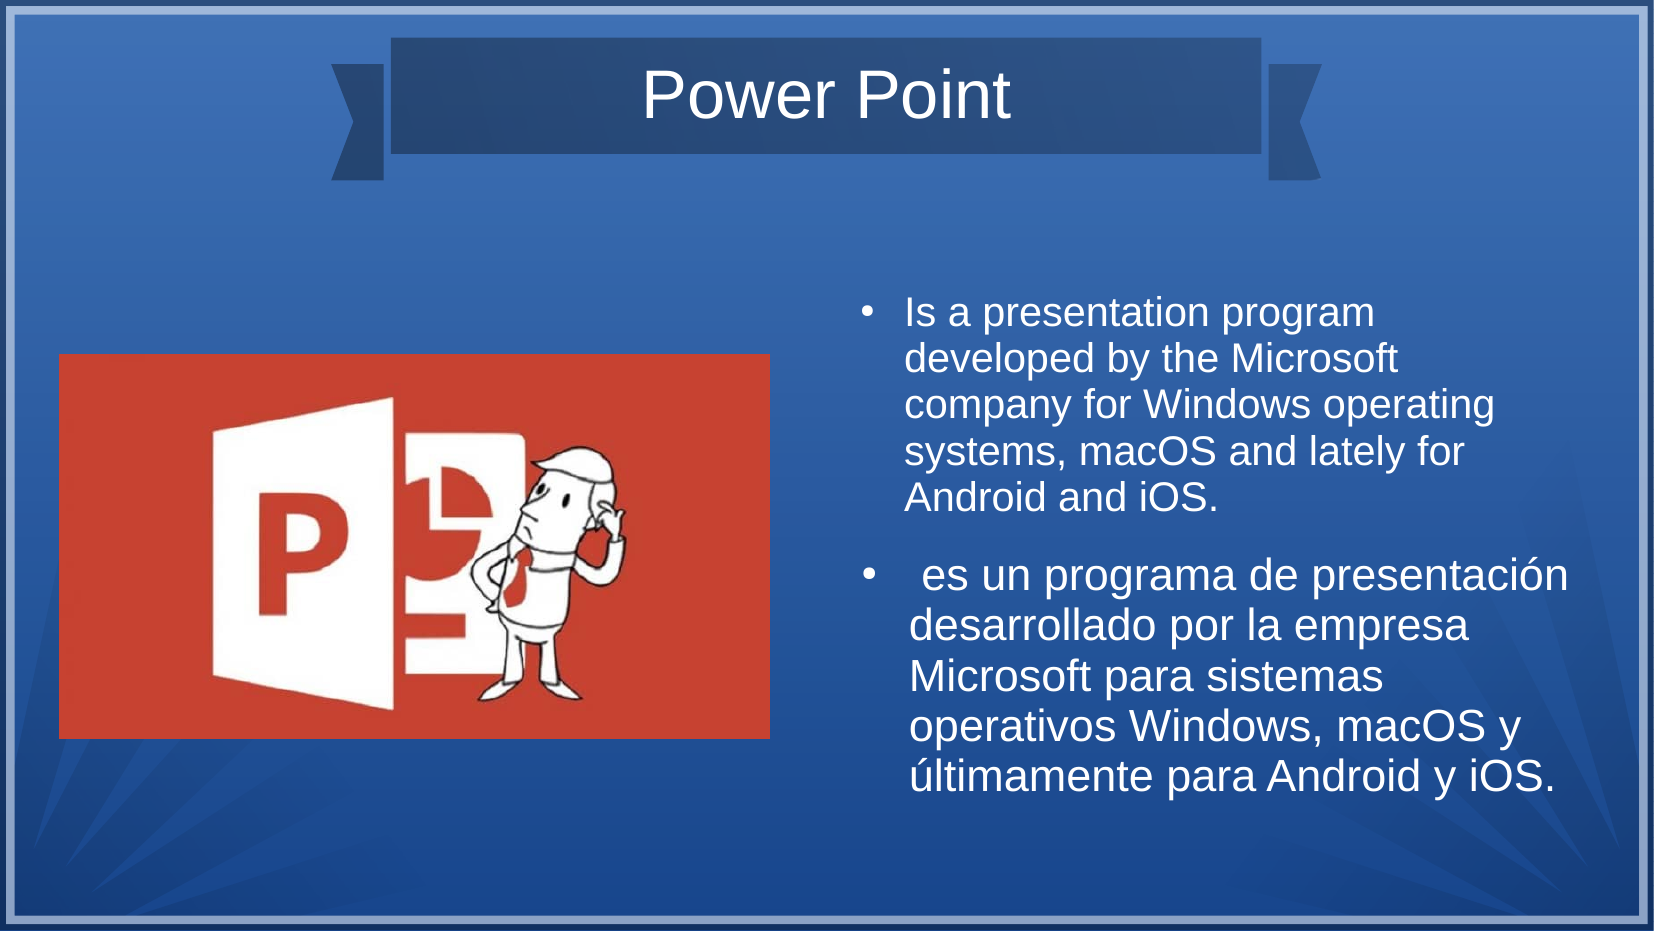

# Power Point
Is a presentation program developed by the Microsoft company for Windows operating systems, macOS and lately for Android and iOS.
 es un programa de presentación desarrollado por la empresa Microsoft para sistemas operativos Windows, macOS y últimamente para Android y iOS.